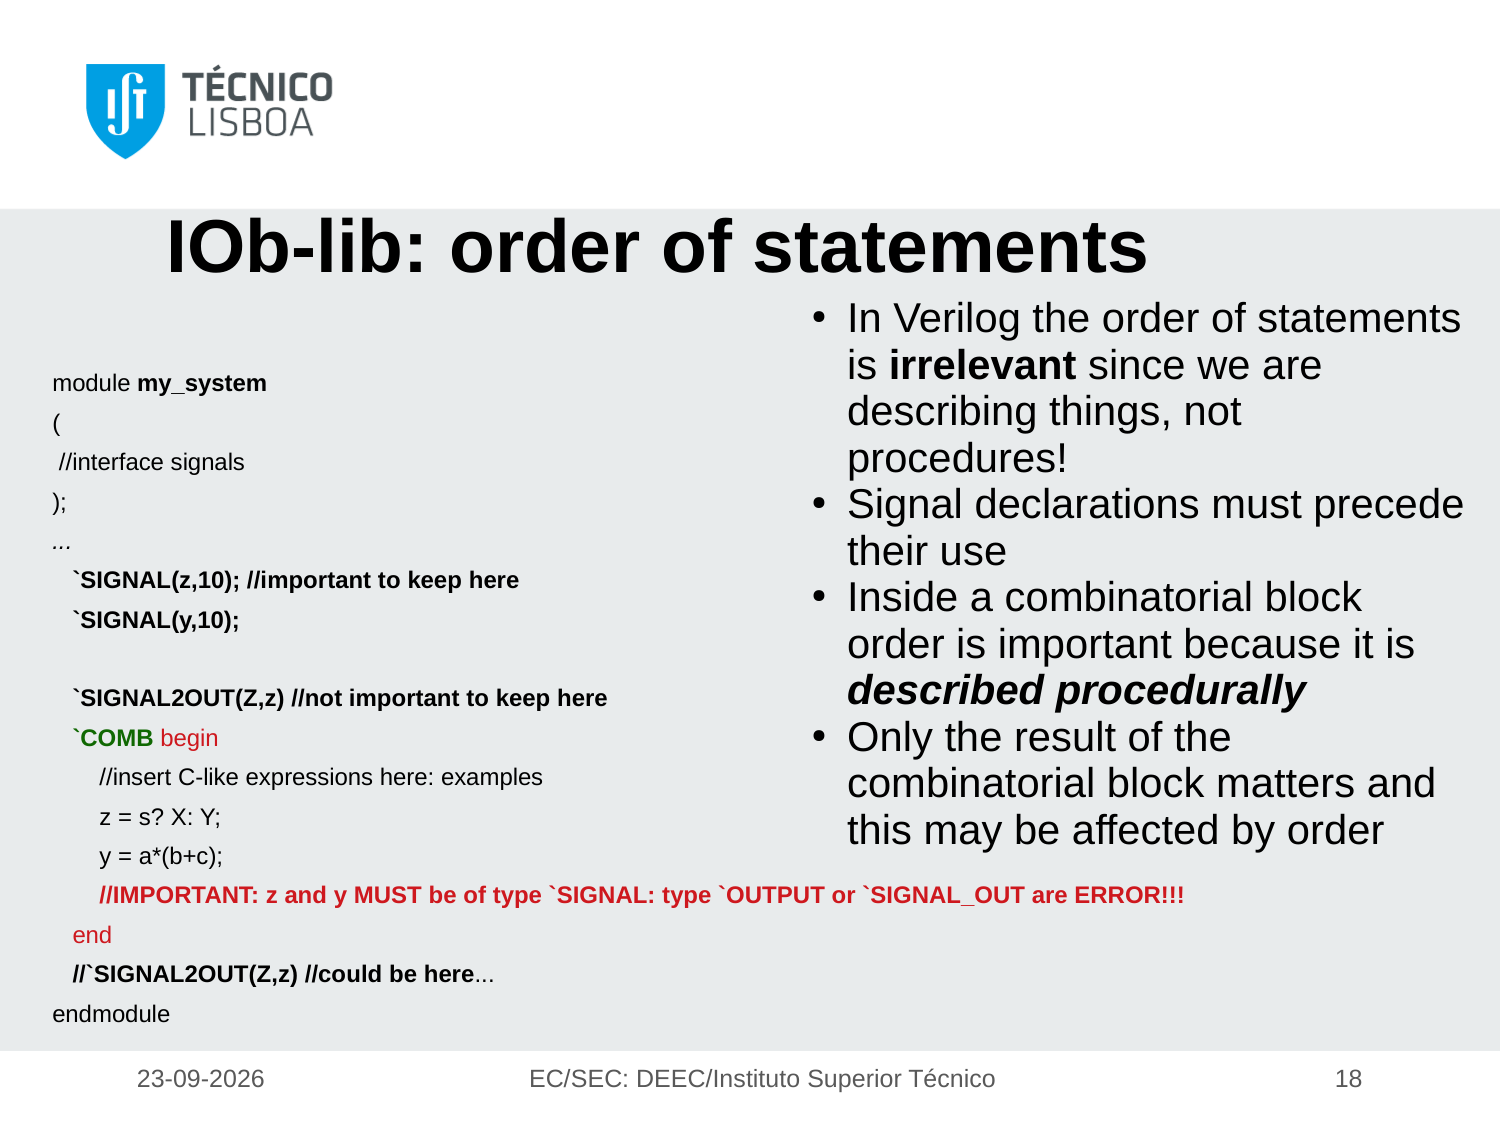

# IOb-lib: order of statements
In Verilog the order of statements is irrelevant since we are describing things, not procedures!
Signal declarations must precede their use
Inside a combinatorial block order is important because it is described procedurally
Only the result of the combinatorial block matters and this may be affected by order
module my_system
(
 //interface signals
);
...
 `SIGNAL(z,10); //important to keep here
 `SIGNAL(y,10);
 `SIGNAL2OUT(Z,z) //not important to keep here
 `COMB begin
 //insert C-like expressions here: examples
 z = s? X: Y;
 y = a*(b+c);
 //IMPORTANT: z and y MUST be of type `SIGNAL: type `OUTPUT or `SIGNAL_OUT are ERROR!!!
 end
 //`SIGNAL2OUT(Z,z) //could be here...
endmodule
EC/SEC: DEEC/Instituto Superior Técnico